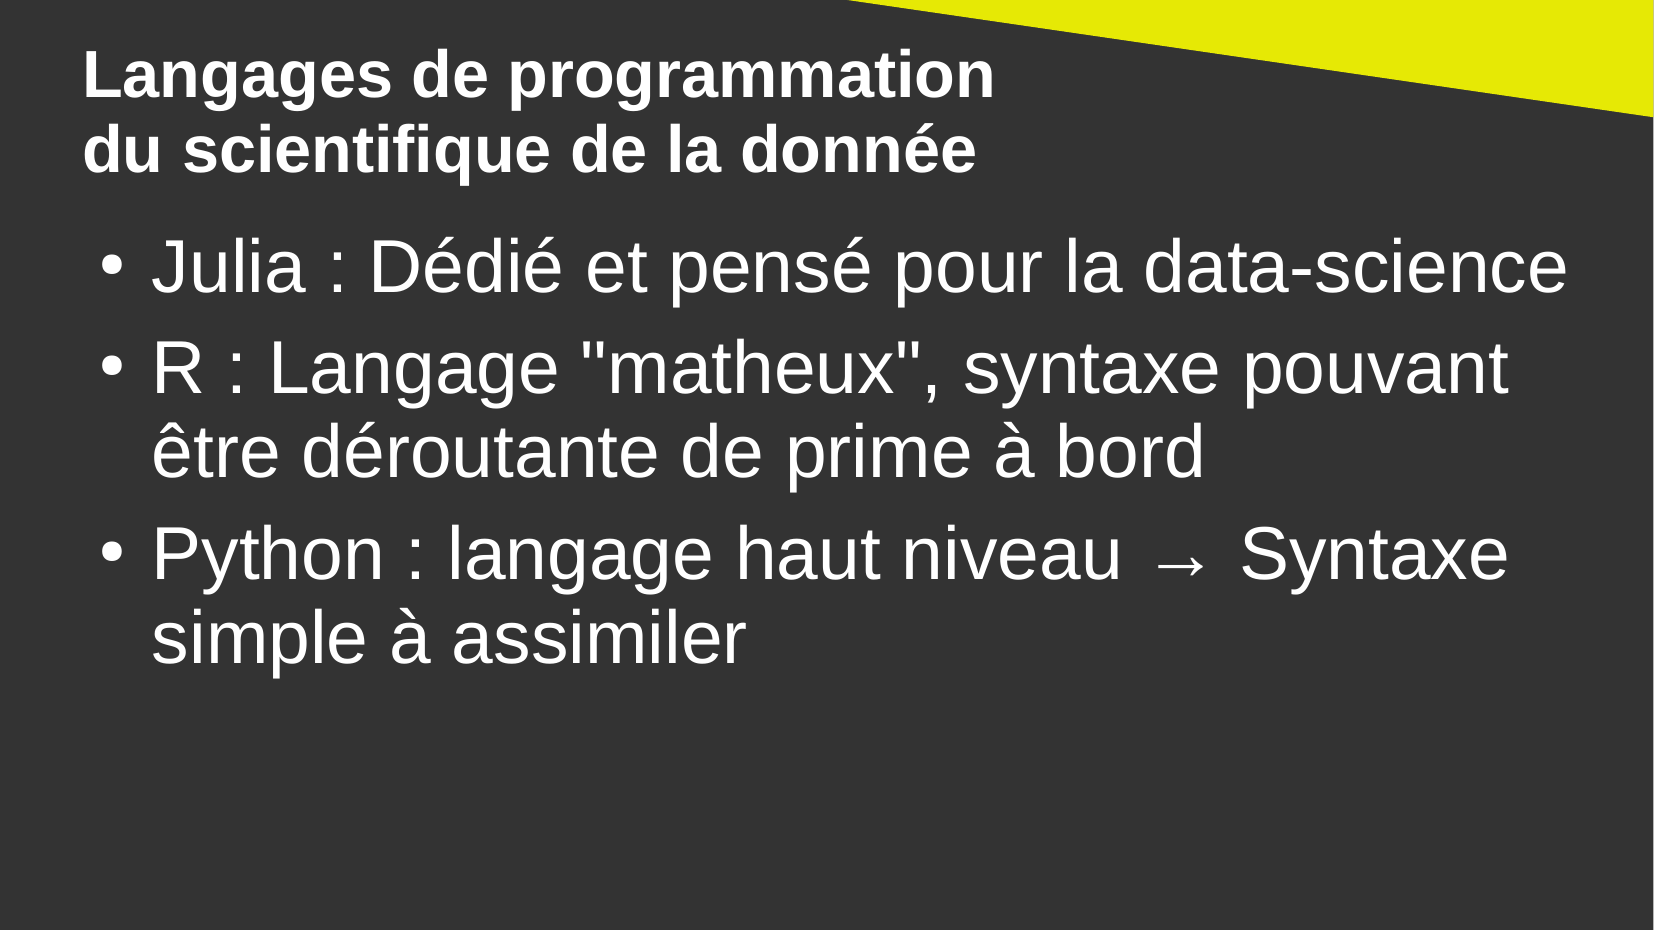

# Langages de programmation du scientifique de la donnée
Julia : Dédié et pensé pour la data-science
R : Langage "matheux", syntaxe pouvant être déroutante de prime à bord
Python : langage haut niveau → Syntaxe simple à assimiler